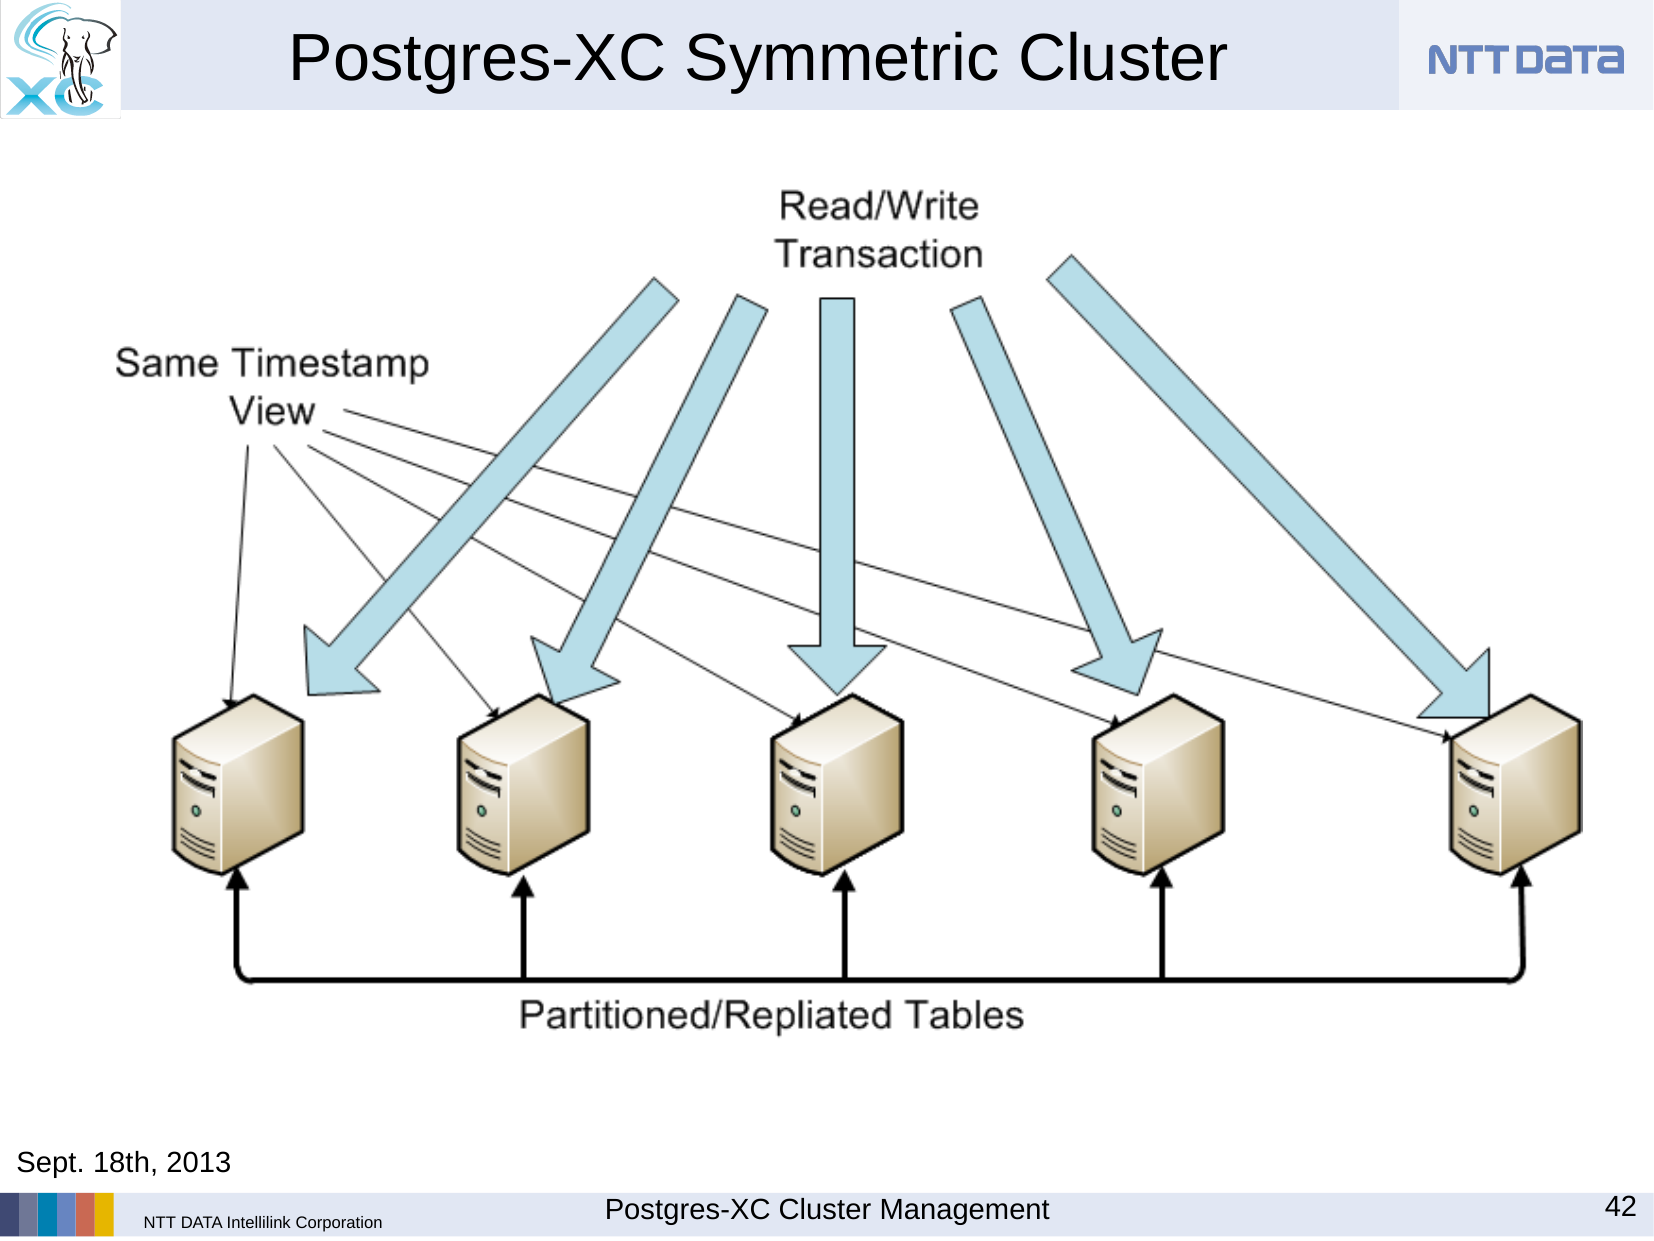

# Postgres-XC Symmetric Cluster
Sept. 18th, 2013
42
Postgres-XC Cluster Management